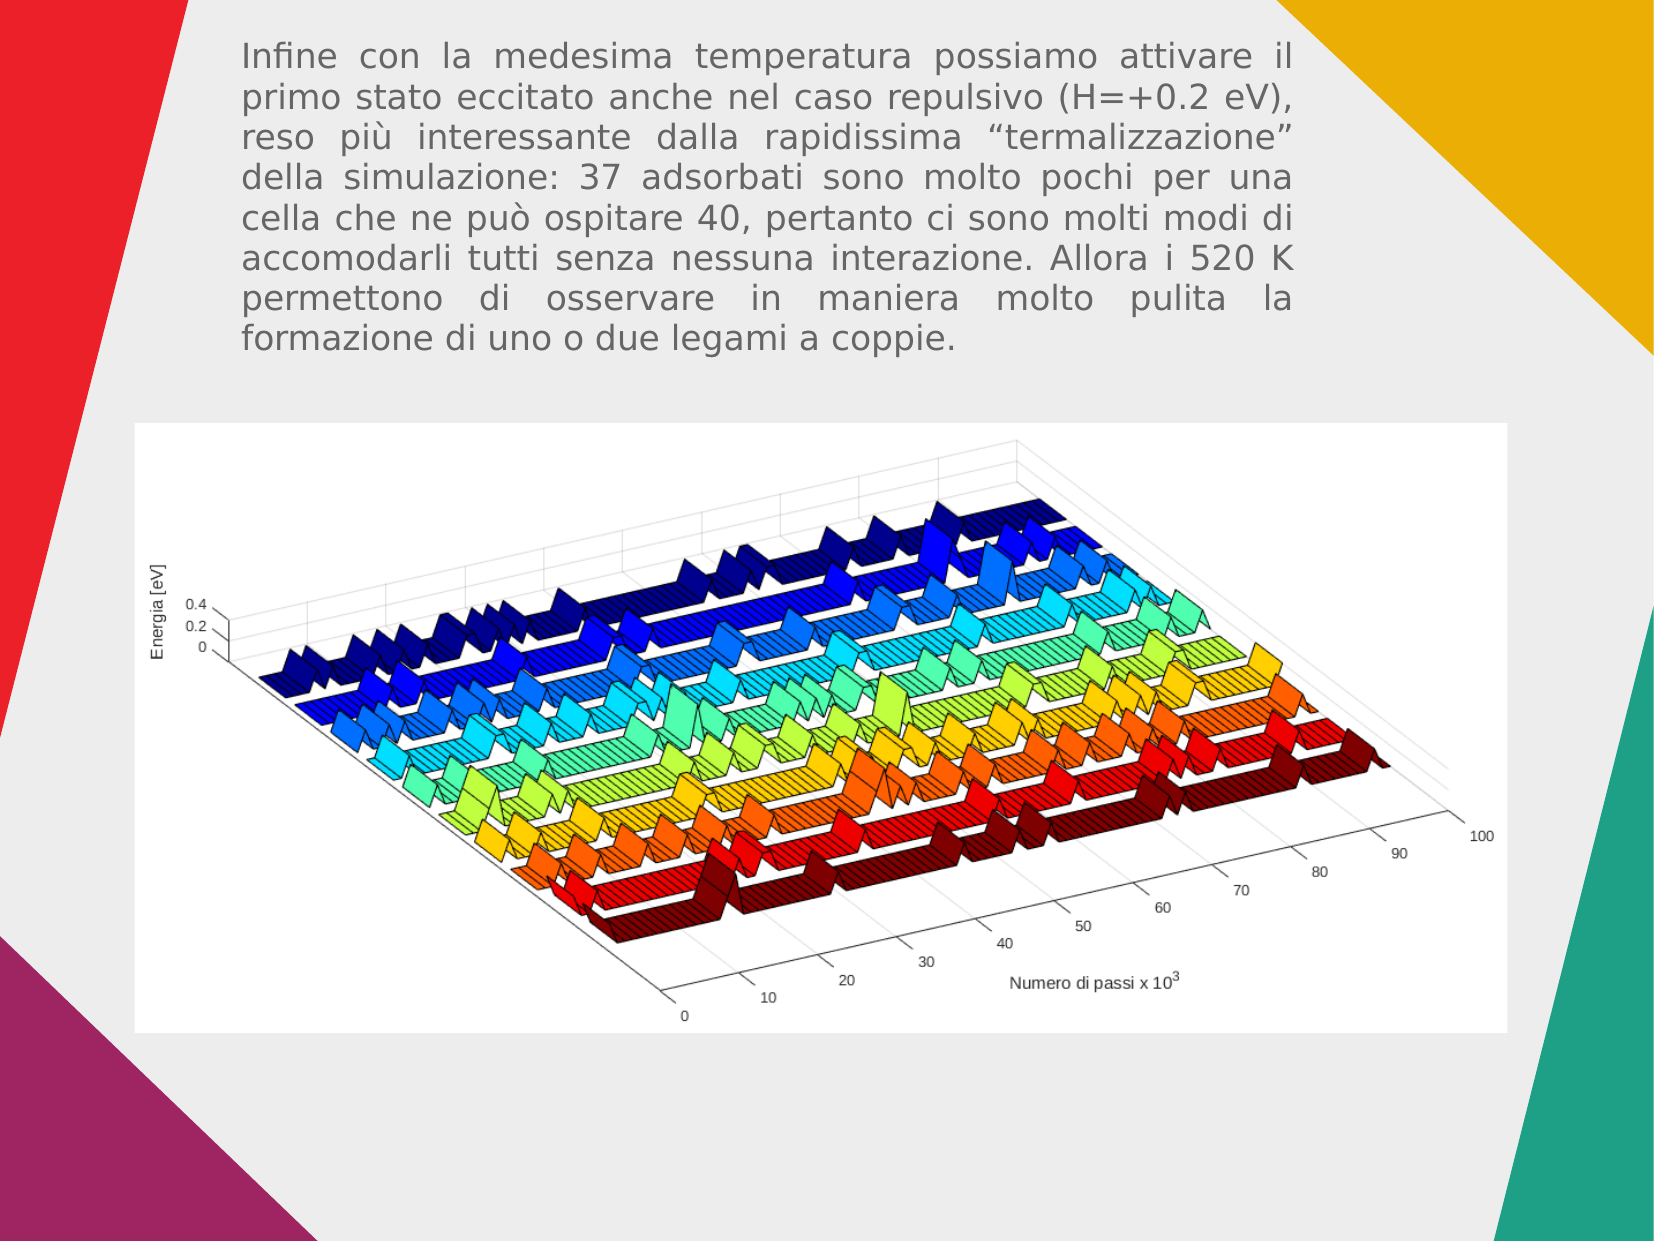

# Infine con la medesima temperatura possiamo attivare il primo stato eccitato anche nel caso repulsivo (H=+0.2 eV), reso più interessante dalla rapidissima “termalizzazione” della simulazione: 37 adsorbati sono molto pochi per una cella che ne può ospitare 40, pertanto ci sono molti modi di accomodarli tutti senza nessuna interazione. Allora i 520 K permettono di osservare in maniera molto pulita la formazione di uno o due legami a coppie.